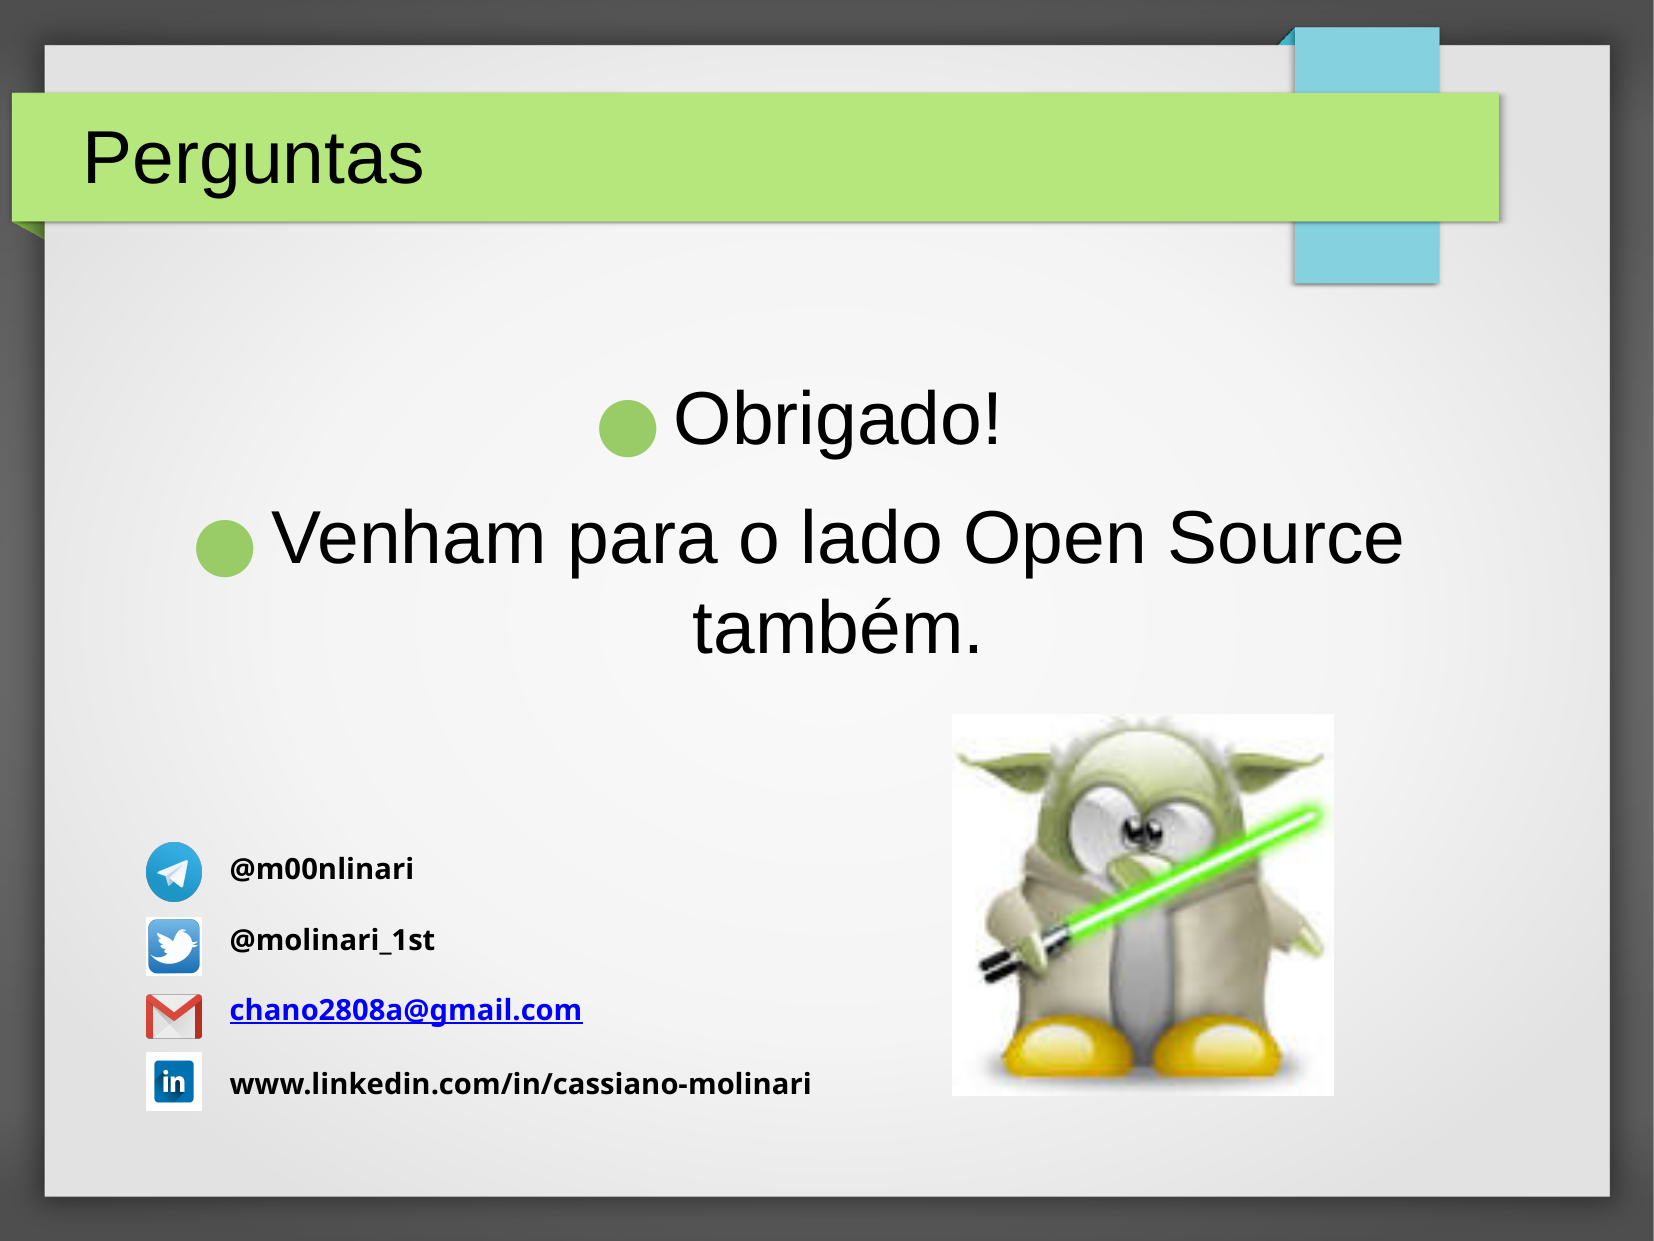

Perguntas
Obrigado!
Venham para o lado Open Source também.
@m00nlinari
@molinari_1st
chano2808a@gmail.com
www.linkedin.com/in/cassiano-molinari